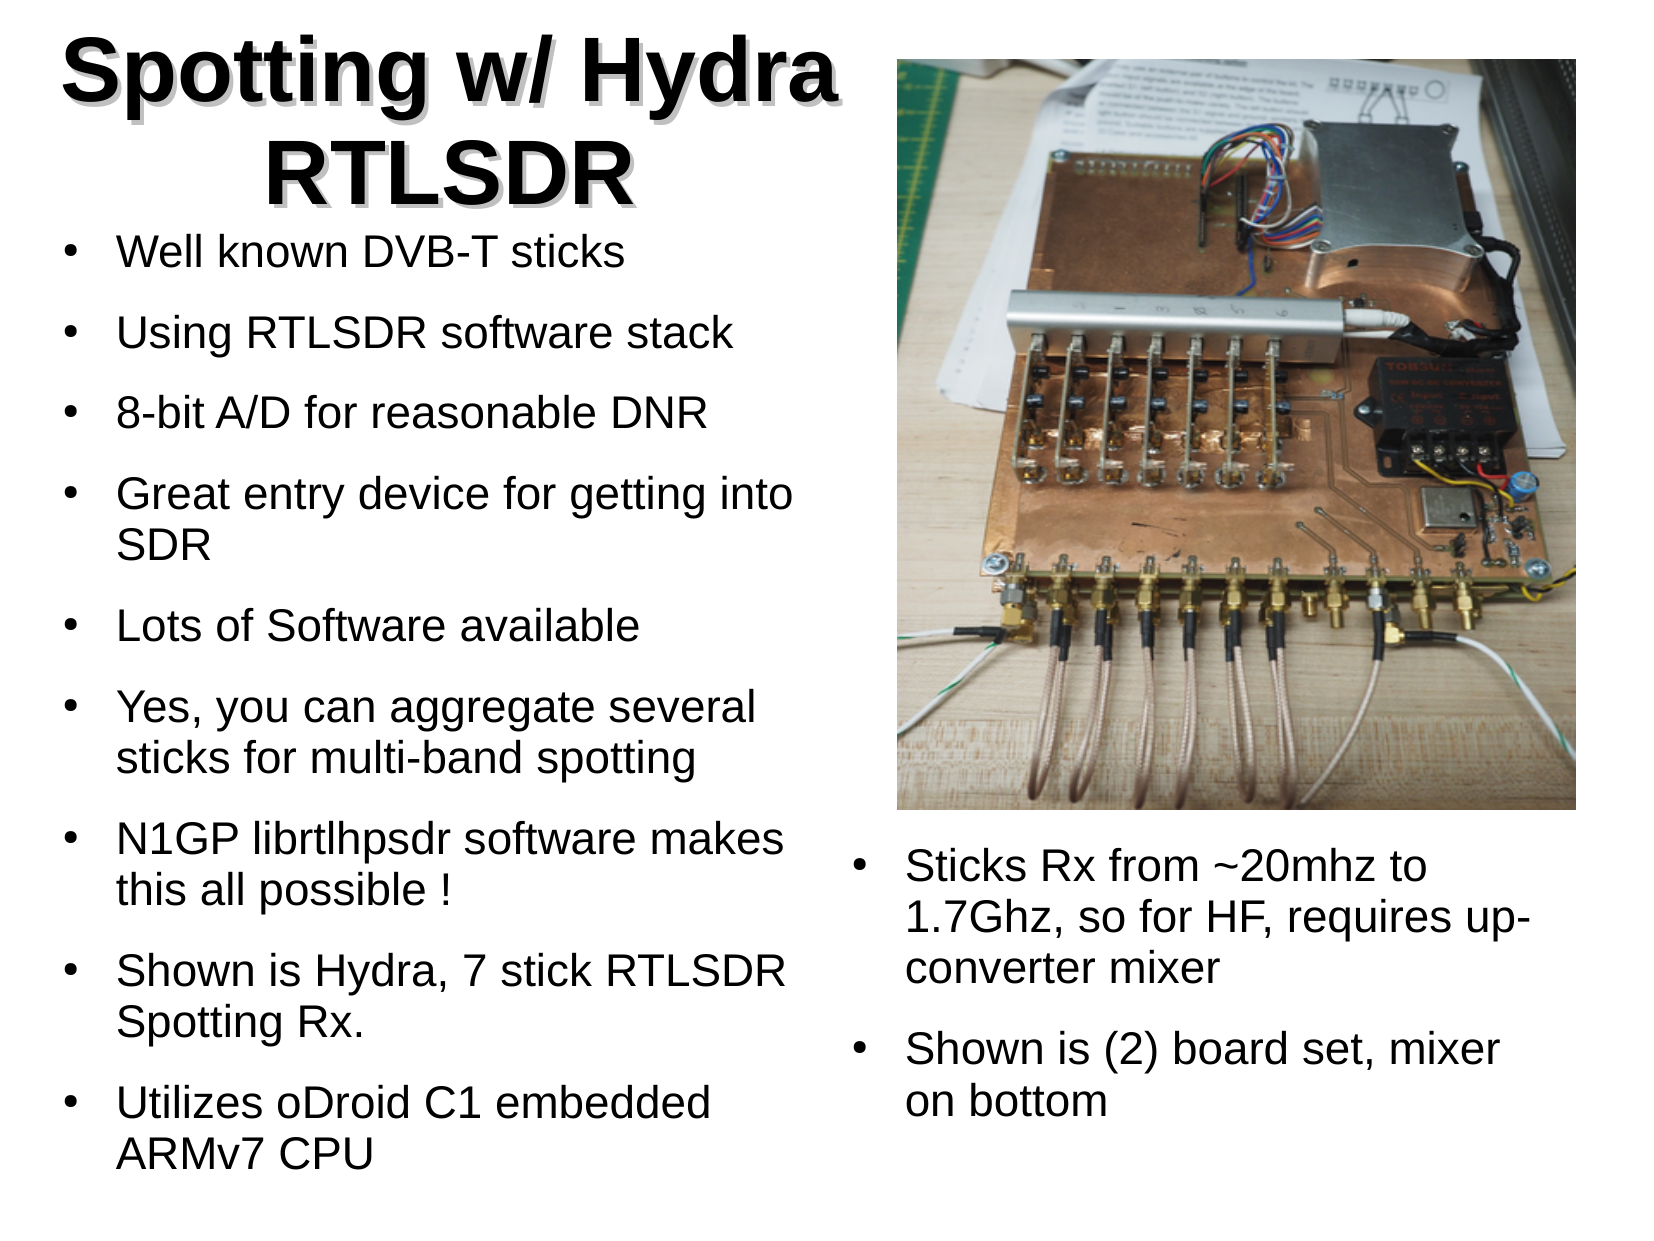

# Spotting w/ Hydra RTLSDR
Well known DVB-T sticks
Using RTLSDR software stack
8-bit A/D for reasonable DNR
Great entry device for getting into SDR
Lots of Software available
Yes, you can aggregate several sticks for multi-band spotting
N1GP librtlhpsdr software makes this all possible !
Shown is Hydra, 7 stick RTLSDR Spotting Rx.
Utilizes oDroid C1 embedded ARMv7 CPU
Sticks Rx from ~20mhz to 1.7Ghz, so for HF, requires up-converter mixer
Shown is (2) board set, mixer on bottom